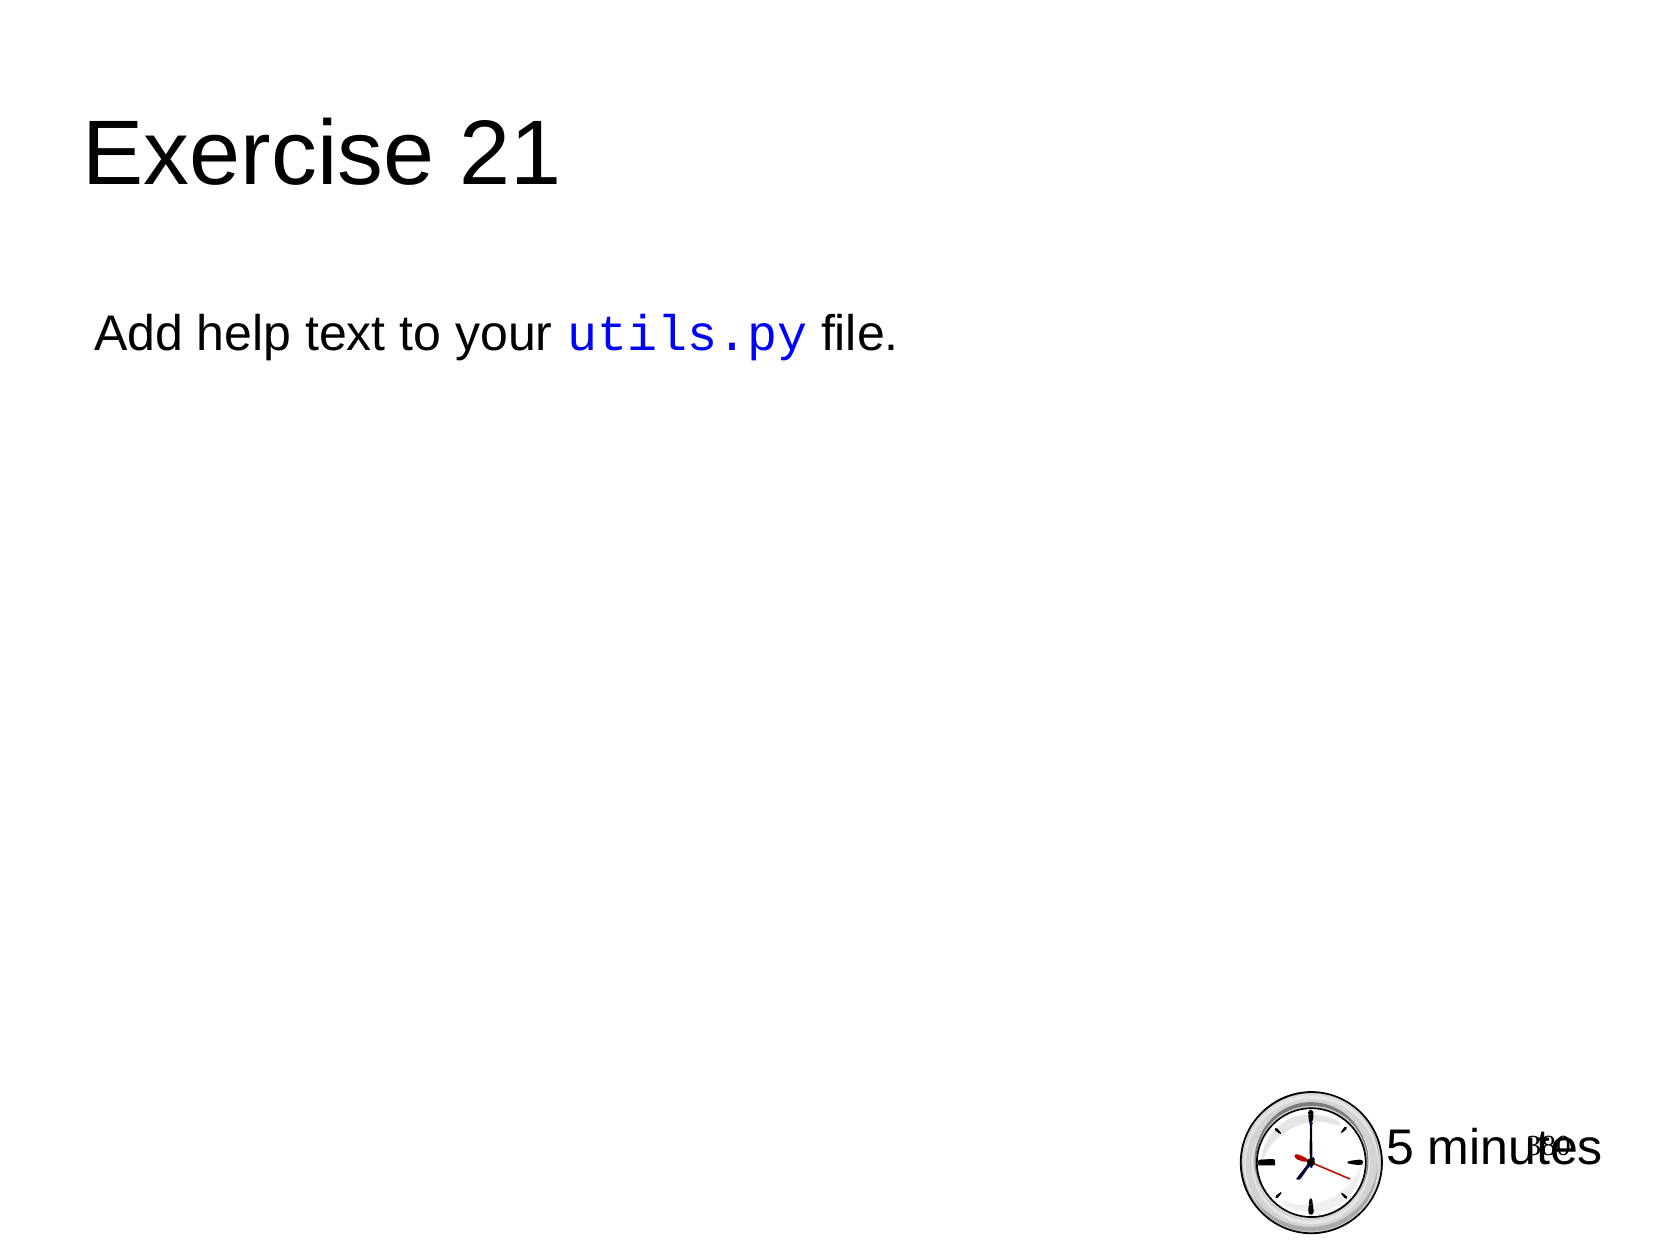

# Exercise 21
Add help text to your utils.py file.
5 minutes
380